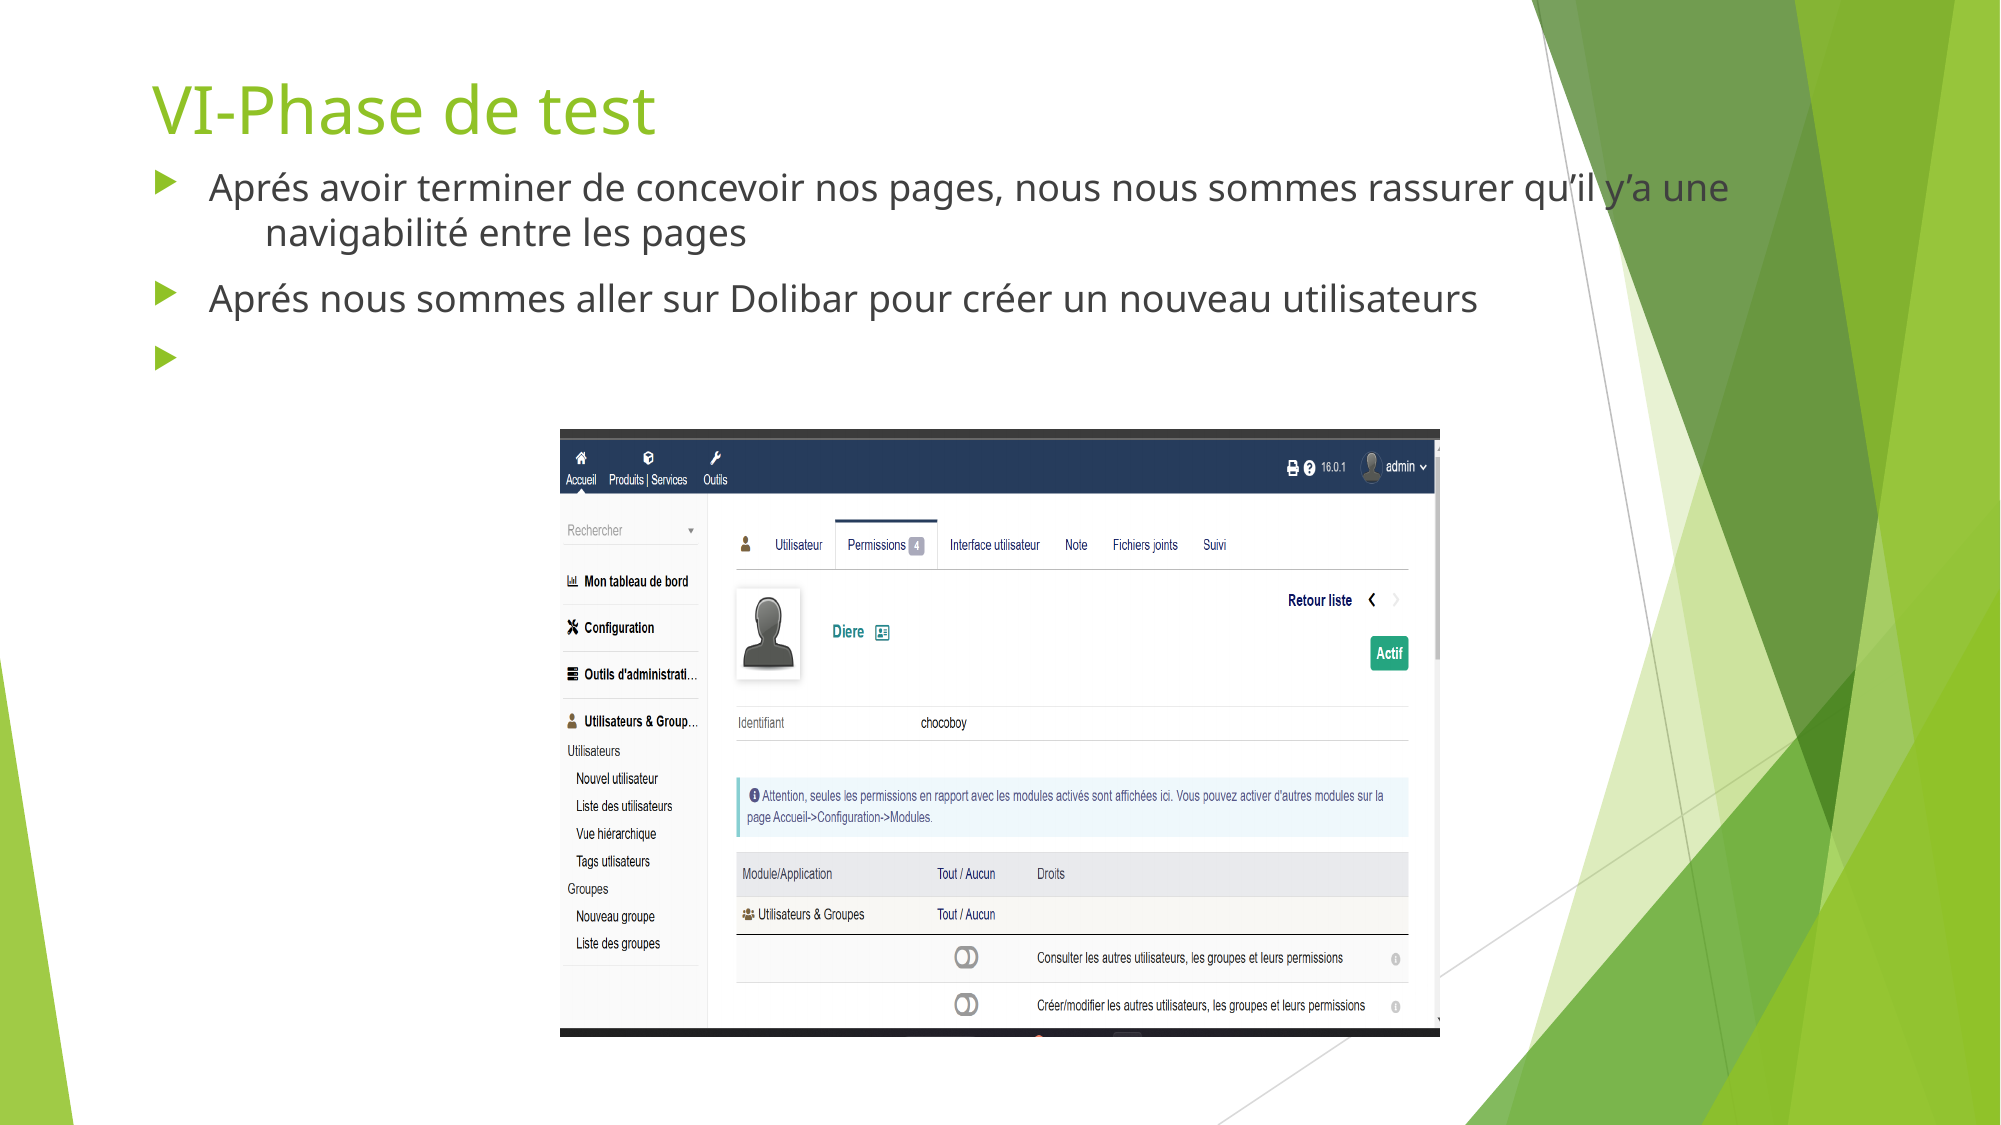

# VI-Phase de test
Aprés avoir terminer de concevoir nos pages, nous nous sommes rassurer qu’il y’a une navigabilité entre les pages
Aprés nous sommes aller sur Dolibar pour créer un nouveau utilisateurs